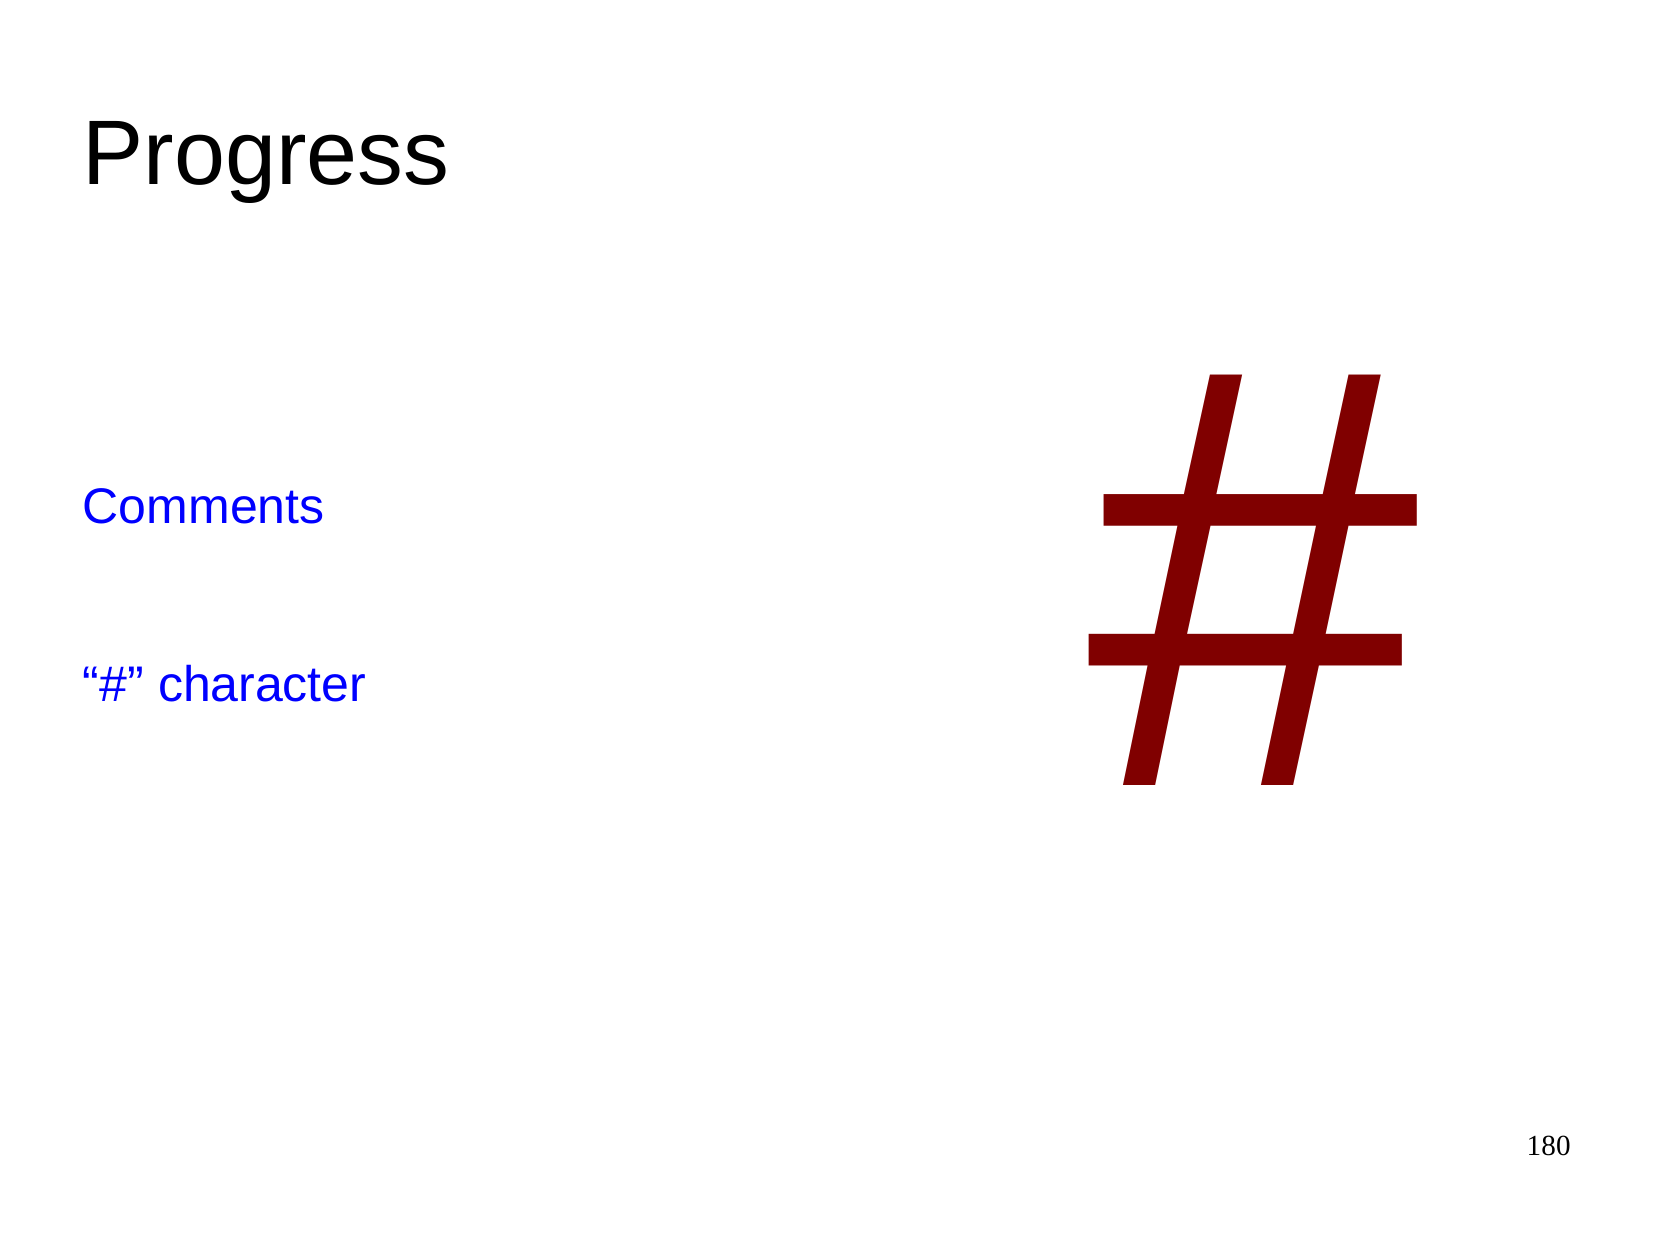

# Progress
#
Comments
“#” character
180